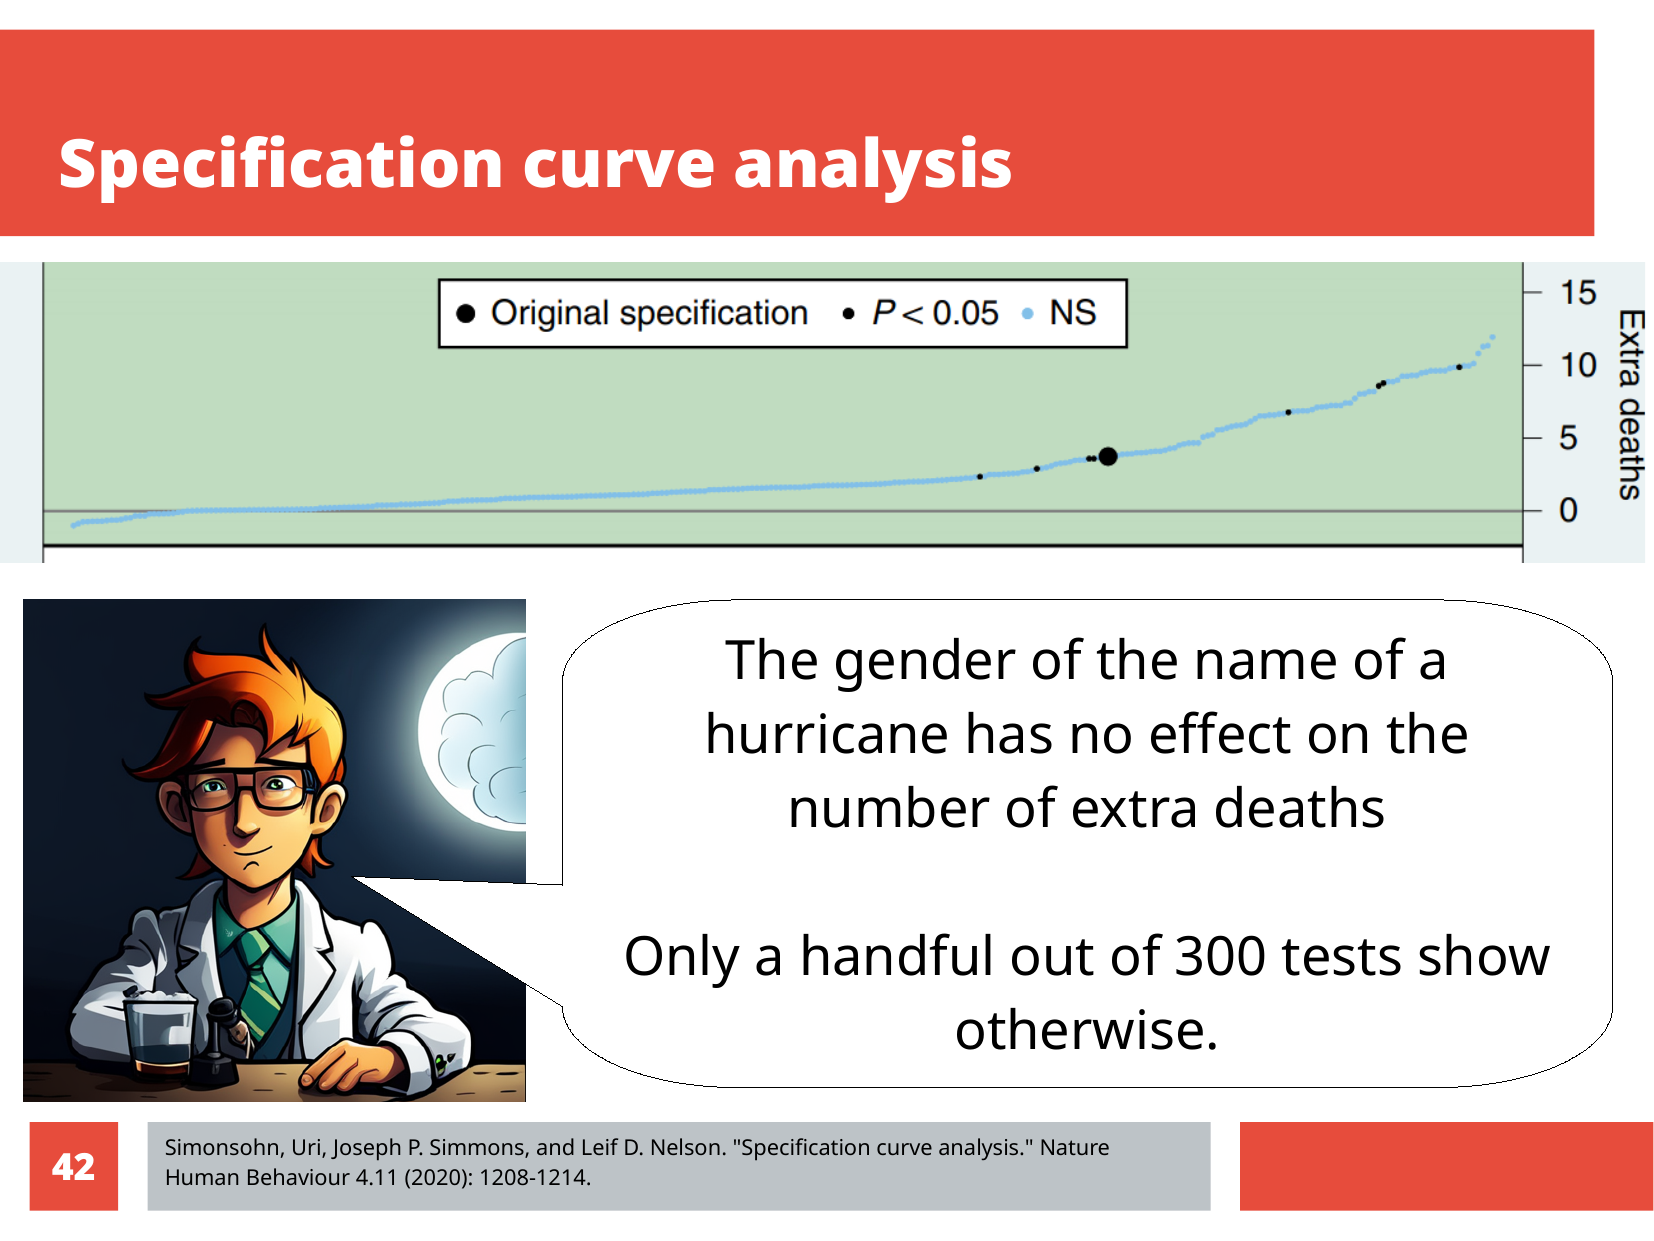

# Specification curve analysis
The gender of the name of a hurricane has no effect on the number of extra deaths
Only a handful out of 300 tests show otherwise.
42
Simonsohn, Uri, Joseph P. Simmons, and Leif D. Nelson. "Specification curve analysis." Nature Human Behaviour 4.11 (2020): 1208-1214.